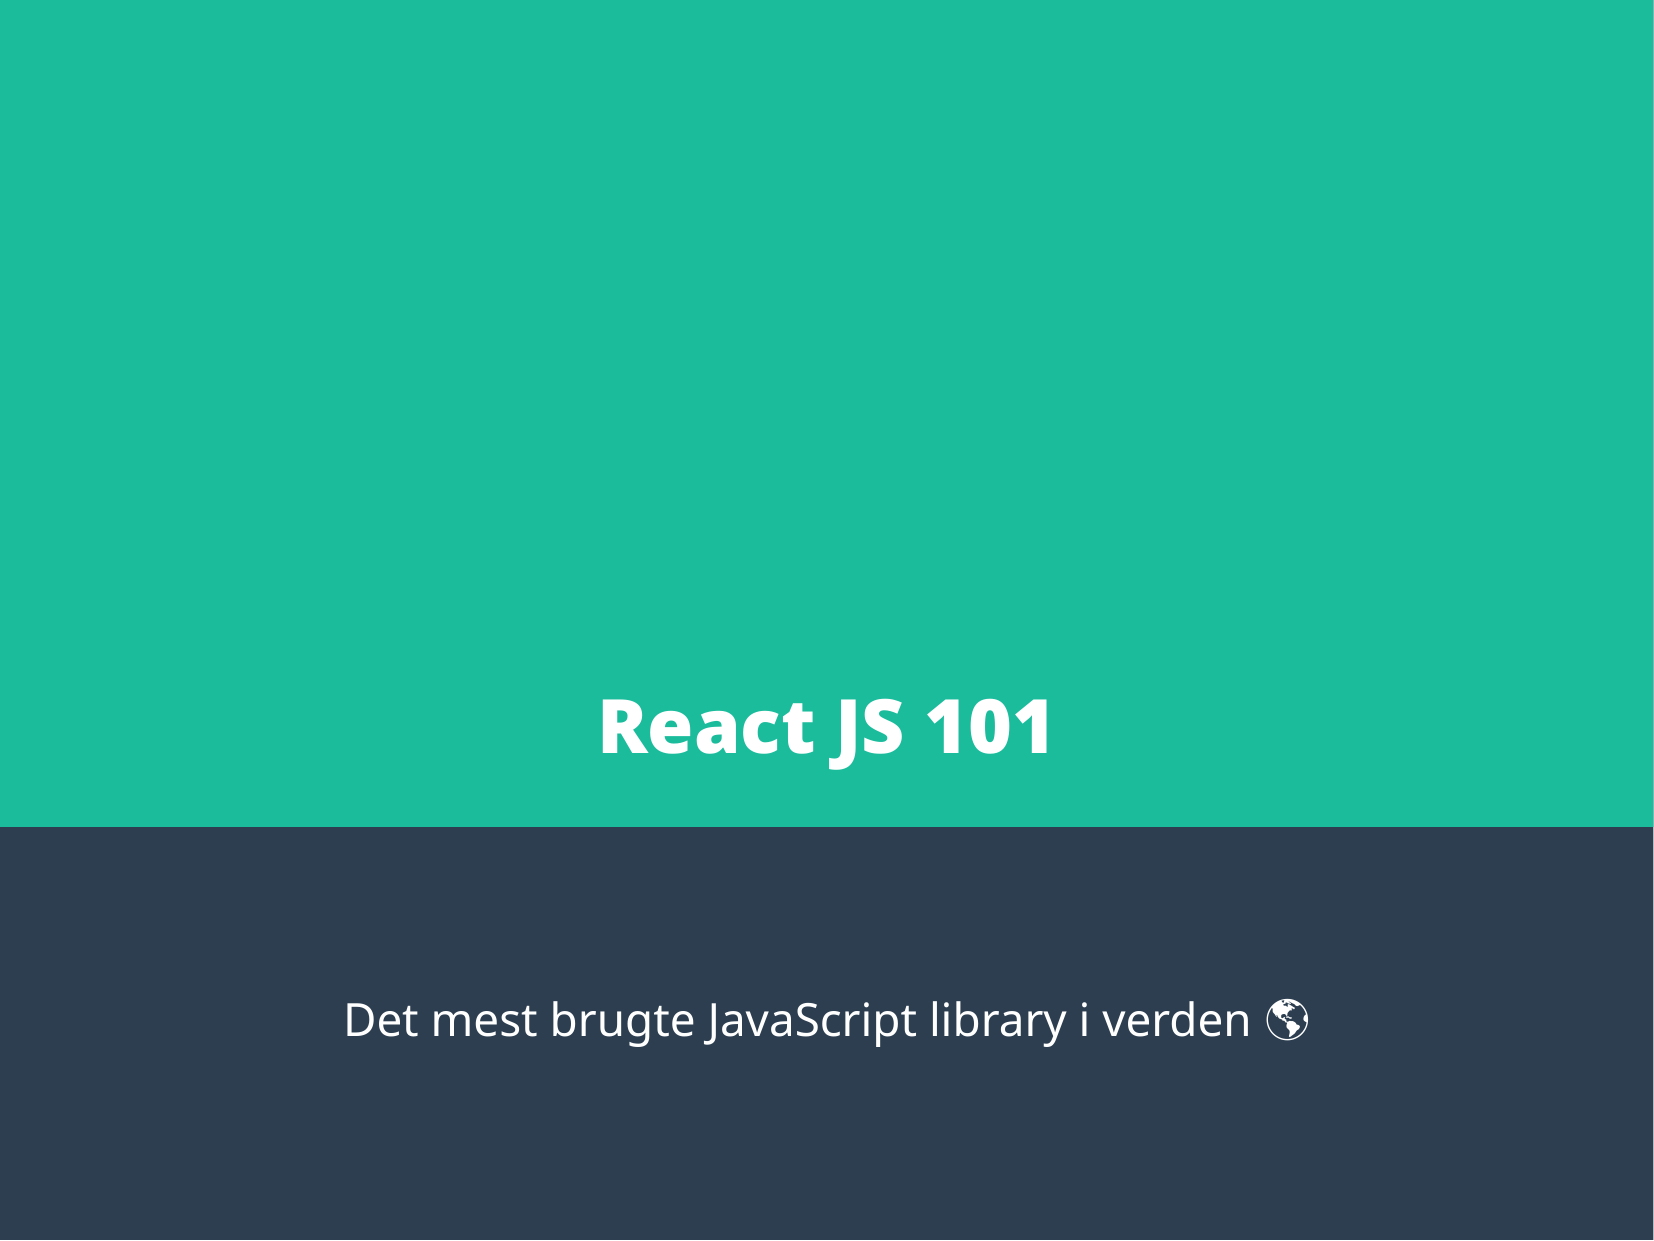

# React JS 101
Det mest brugte JavaScript library i verden 🌎